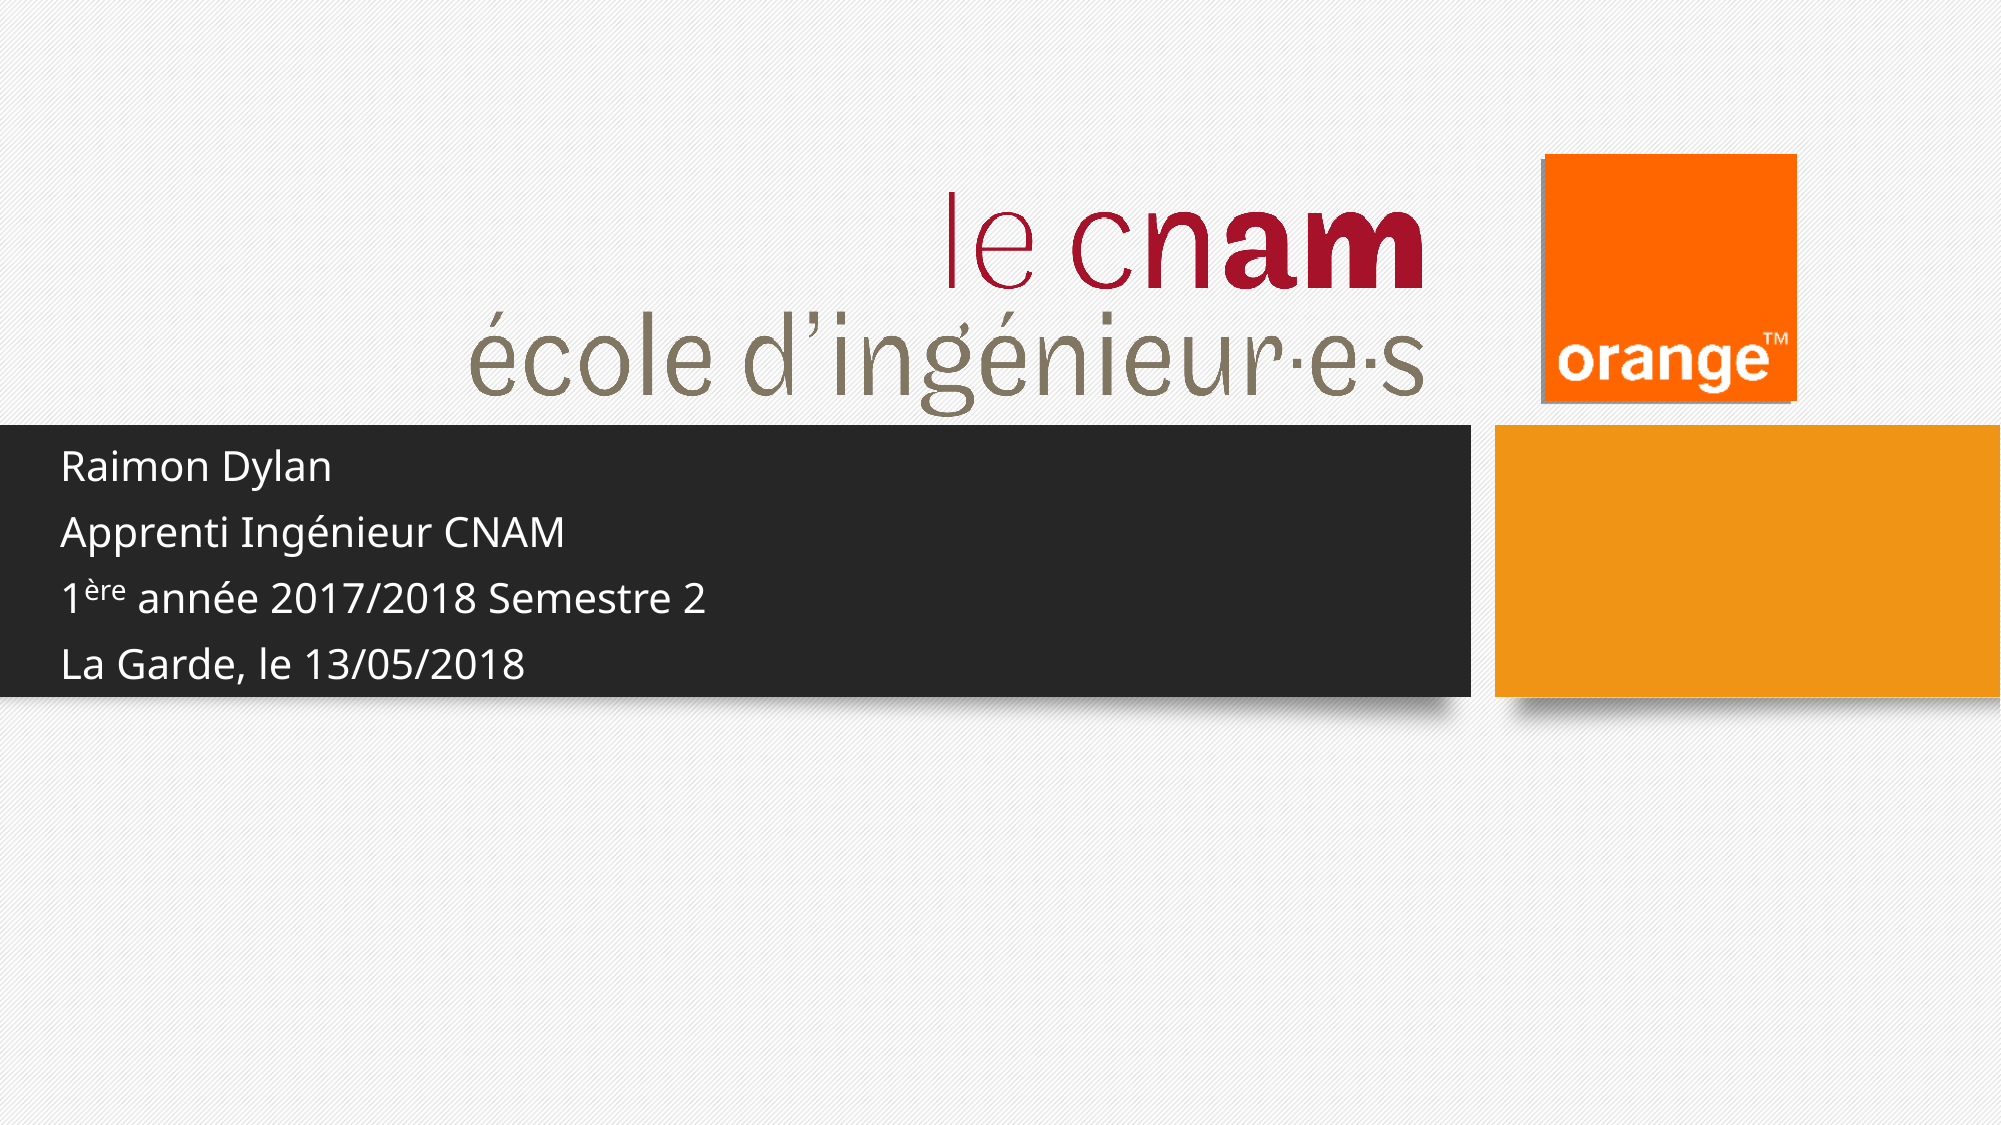

# Raimon Dylan
Apprenti Ingénieur CNAM
1ère année 2017/2018 Semestre 2
La Garde, le 13/05/2018